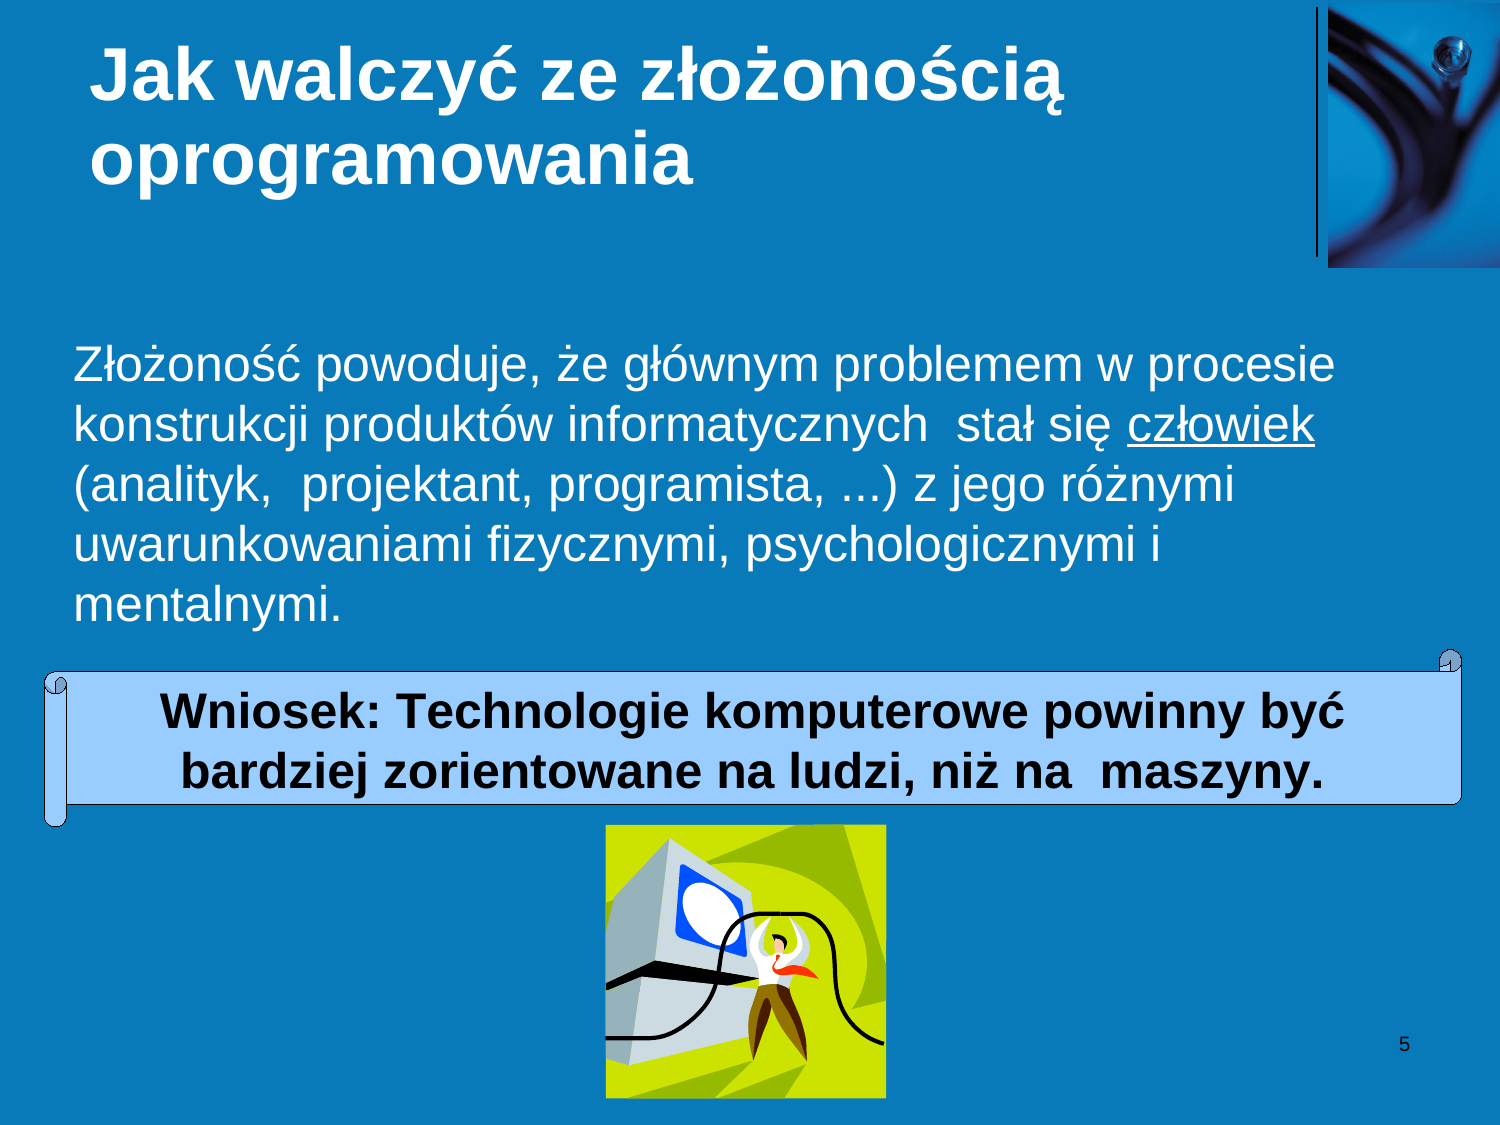

# Jak walczyć ze złożonością oprogramowania
Złożoność powoduje, że głównym problemem w procesie konstrukcji produktów informatycznych stał się człowiek (analityk, projektant, programista, ...) z jego różnymi
uwarunkowaniami fizycznymi, psychologicznymi i mentalnymi.
Wniosek: Technologie komputerowe powinny być bardziej zorientowane na ludzi, niż na maszyny.
5